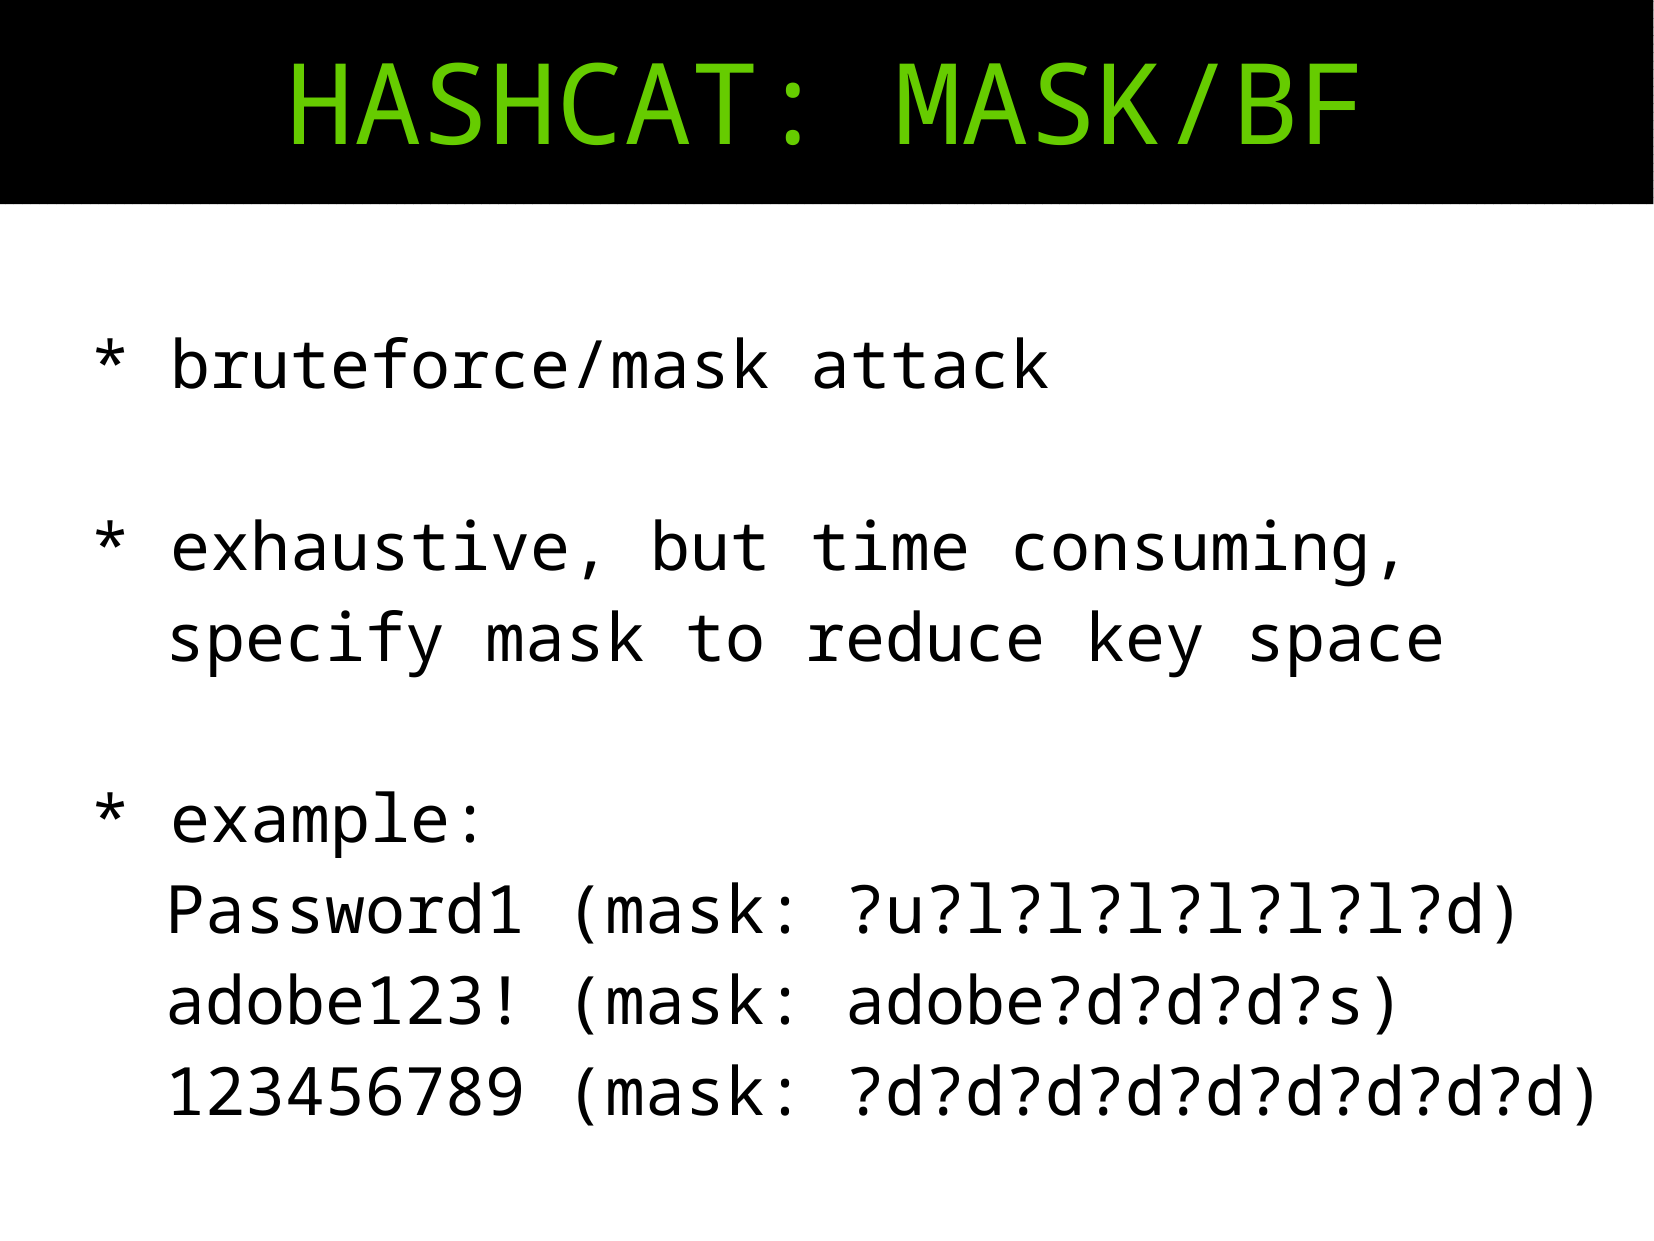

# HASHCAT: MASK/BF
* bruteforce/mask attack
* exhaustive, but time consuming,
	specify mask to reduce key space
* example:
	Password1 (mask: ?u?l?l?l?l?l?l?d)
	adobe123! (mask: adobe?d?d?d?s)
	123456789 (mask: ?d?d?d?d?d?d?d?d?d)